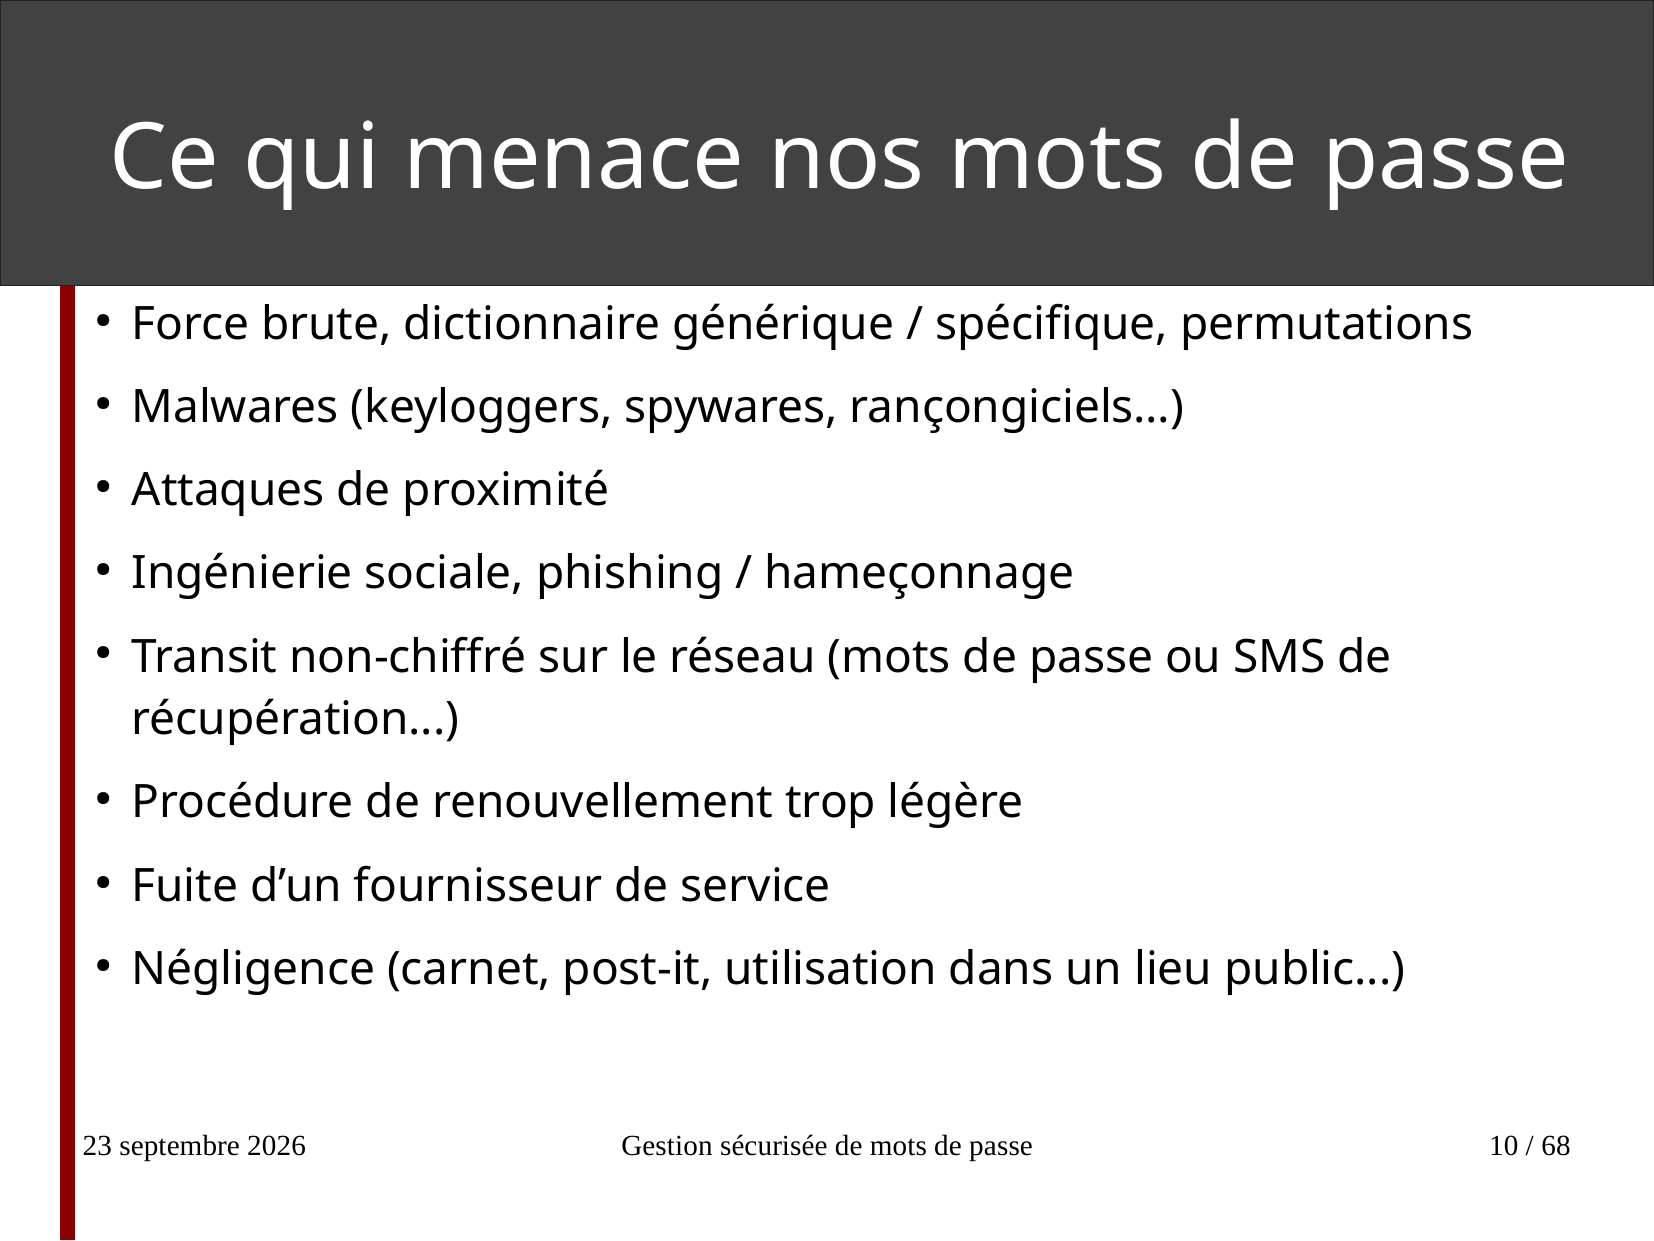

# Ce qui menace nos mots de passe
Force brute, dictionnaire générique / spécifique, permutations
Malwares (keyloggers, spywares, rançongiciels…)
Attaques de proximité
Ingénierie sociale, phishing / hameçonnage
Transit non-chiffré sur le réseau (mots de passe ou SMS de récupération...)
Procédure de renouvellement trop légère
Fuite d’un fournisseur de service
Négligence (carnet, post-it, utilisation dans un lieu public...)
Gestion sécurisée de mots de passe
10